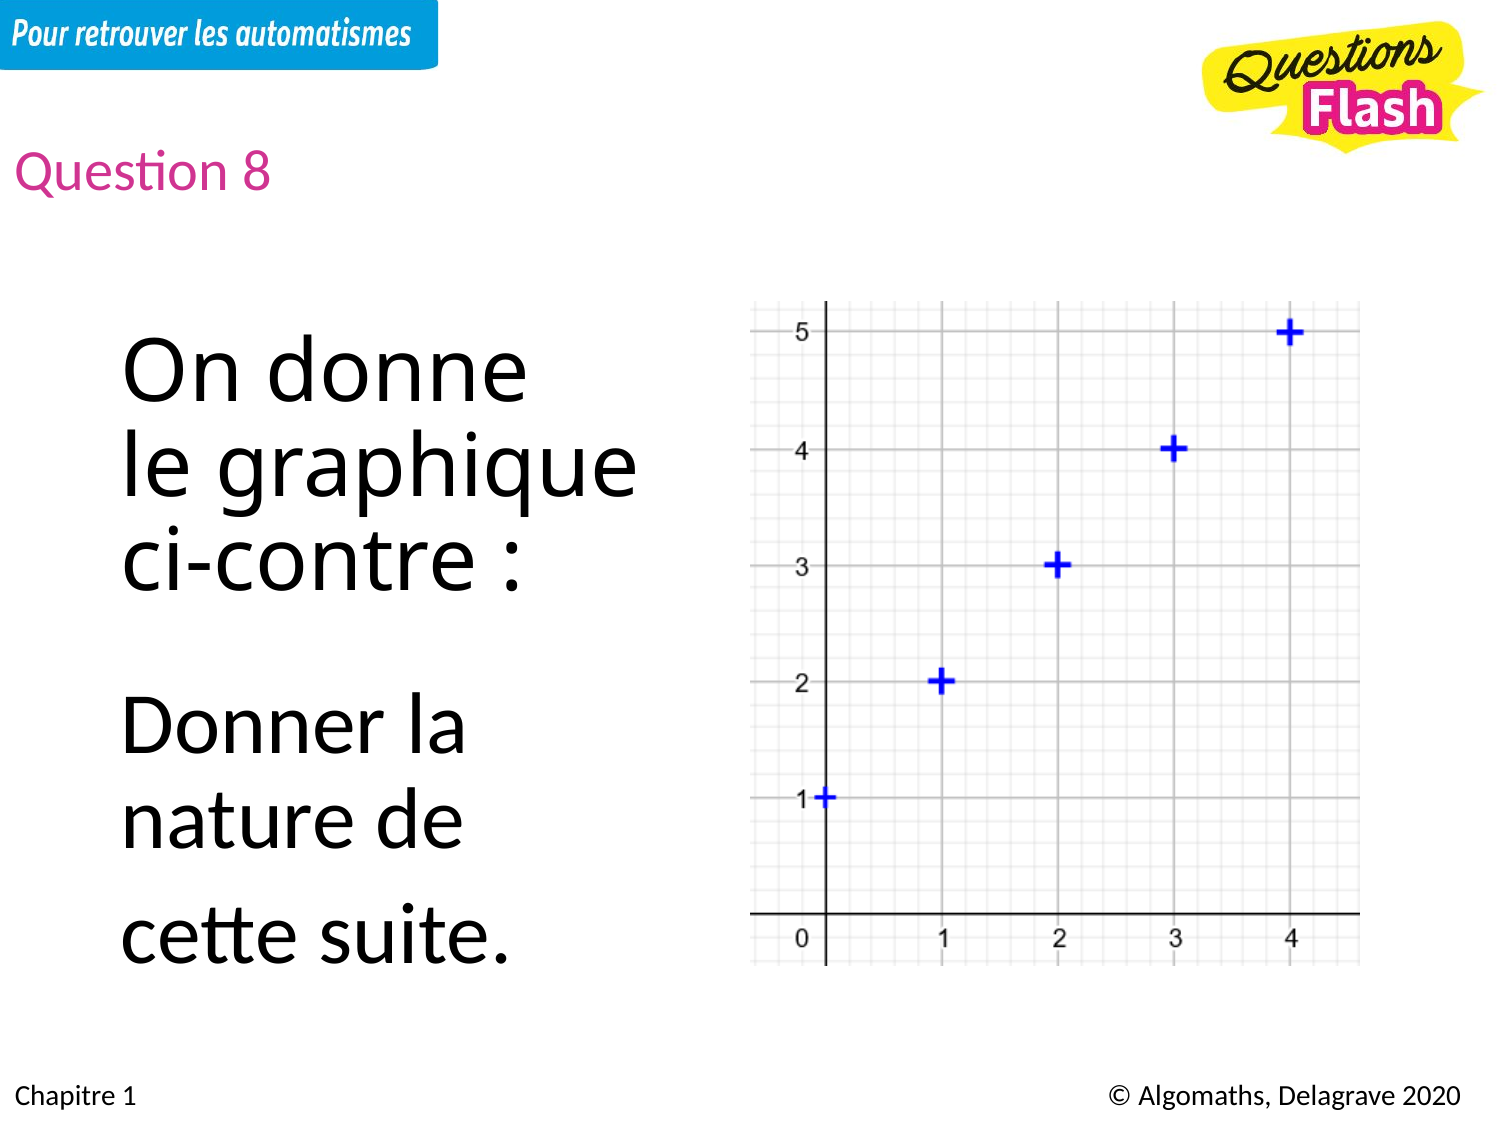

Question 8
On donne
le graphique
ci-contre :
Donner la nature de
cette suite.